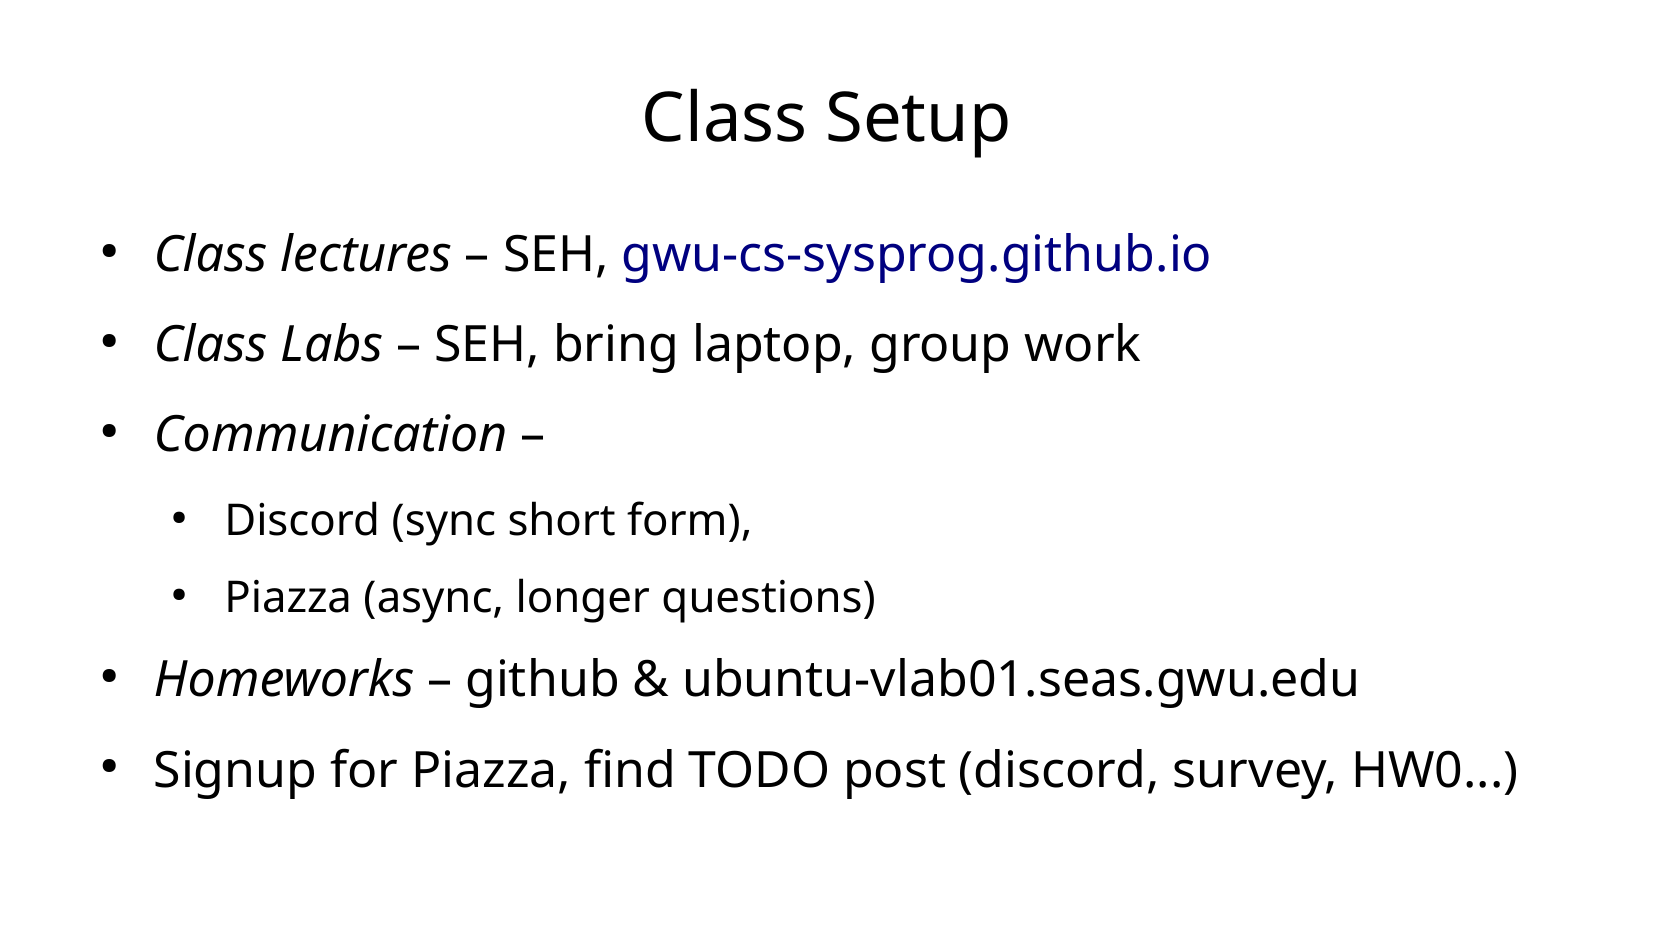

# Class Setup
Class lectures – SEH, gwu-cs-sysprog.github.io
Class Labs – SEH, bring laptop, group work
Communication –
Discord (sync short form),
Piazza (async, longer questions)
Homeworks – github & ubuntu-vlab01.seas.gwu.edu
Signup for Piazza, find TODO post (discord, survey, HW0...)